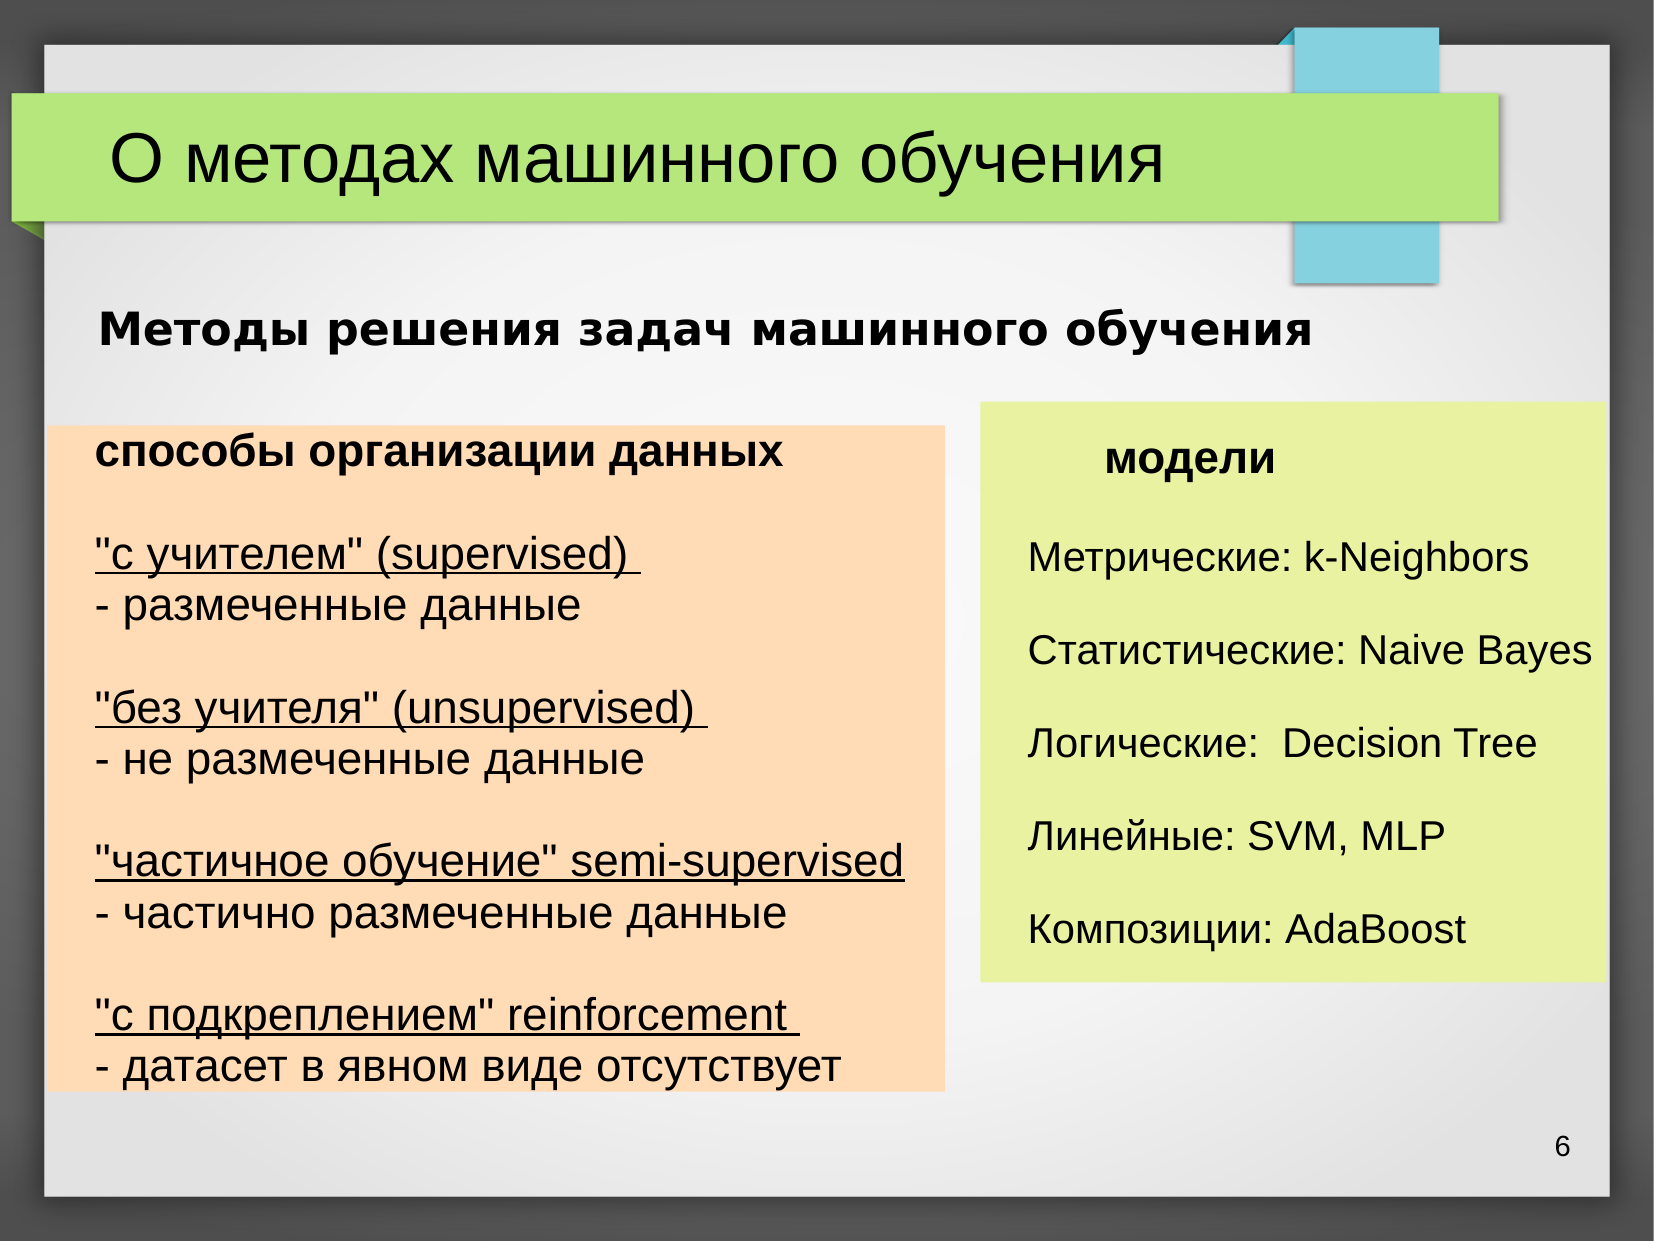

О методах машинного обучения
Методы решения задач машинного обучения
# модели
Метрические: k-Neighbors
Статистические: Naive Bayes
Логические: Decision Tree
Линейные: SVM, MLP
Композиции: AdaBoost
способы организации данных
"с учителем" (supervised)
- размеченные данные
"без учителя" (unsupervised)
- не размеченные данные
"частичное обучение" semi-supervised
- частично размеченные данные
"с подкреплением" reinforcement
- датасет в явном виде отсутствует
6